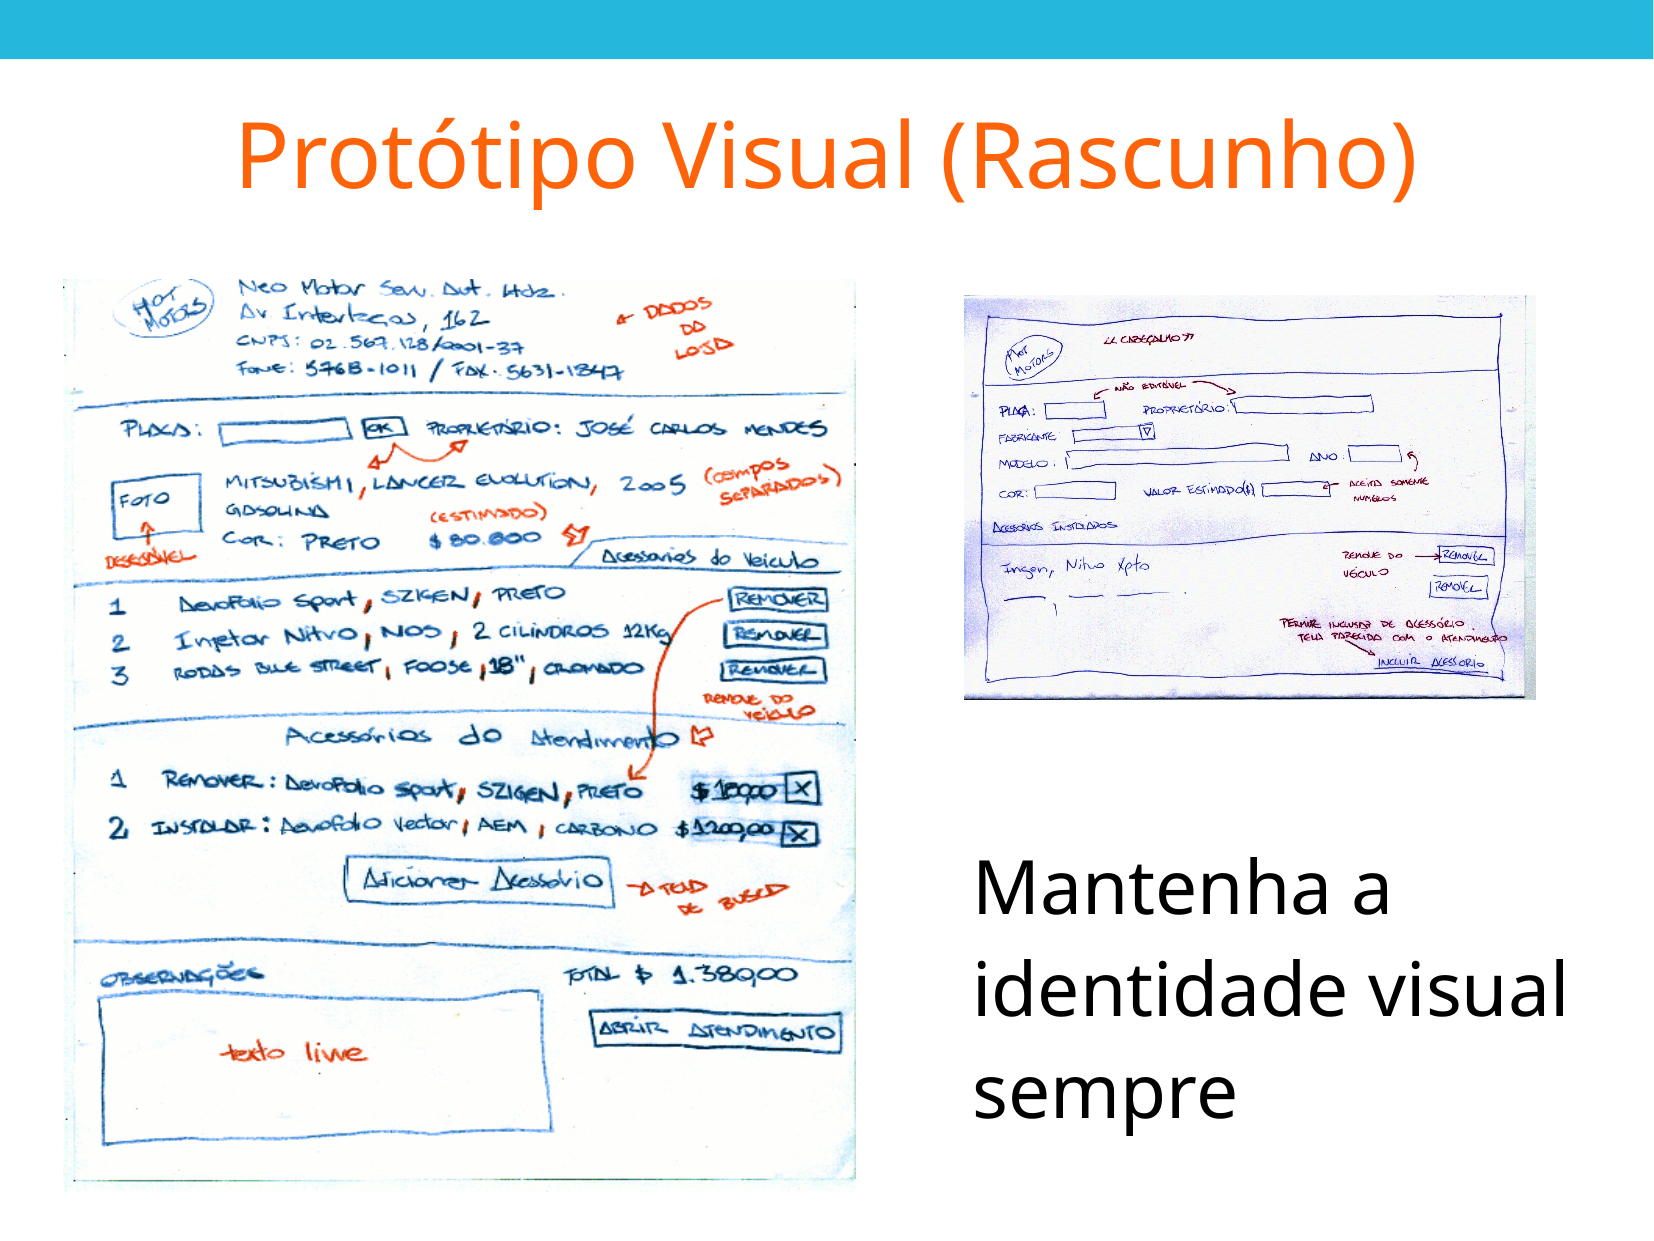

# Protótipo Visual (Rascunho)
Mantenha a
identidade visual
sempre